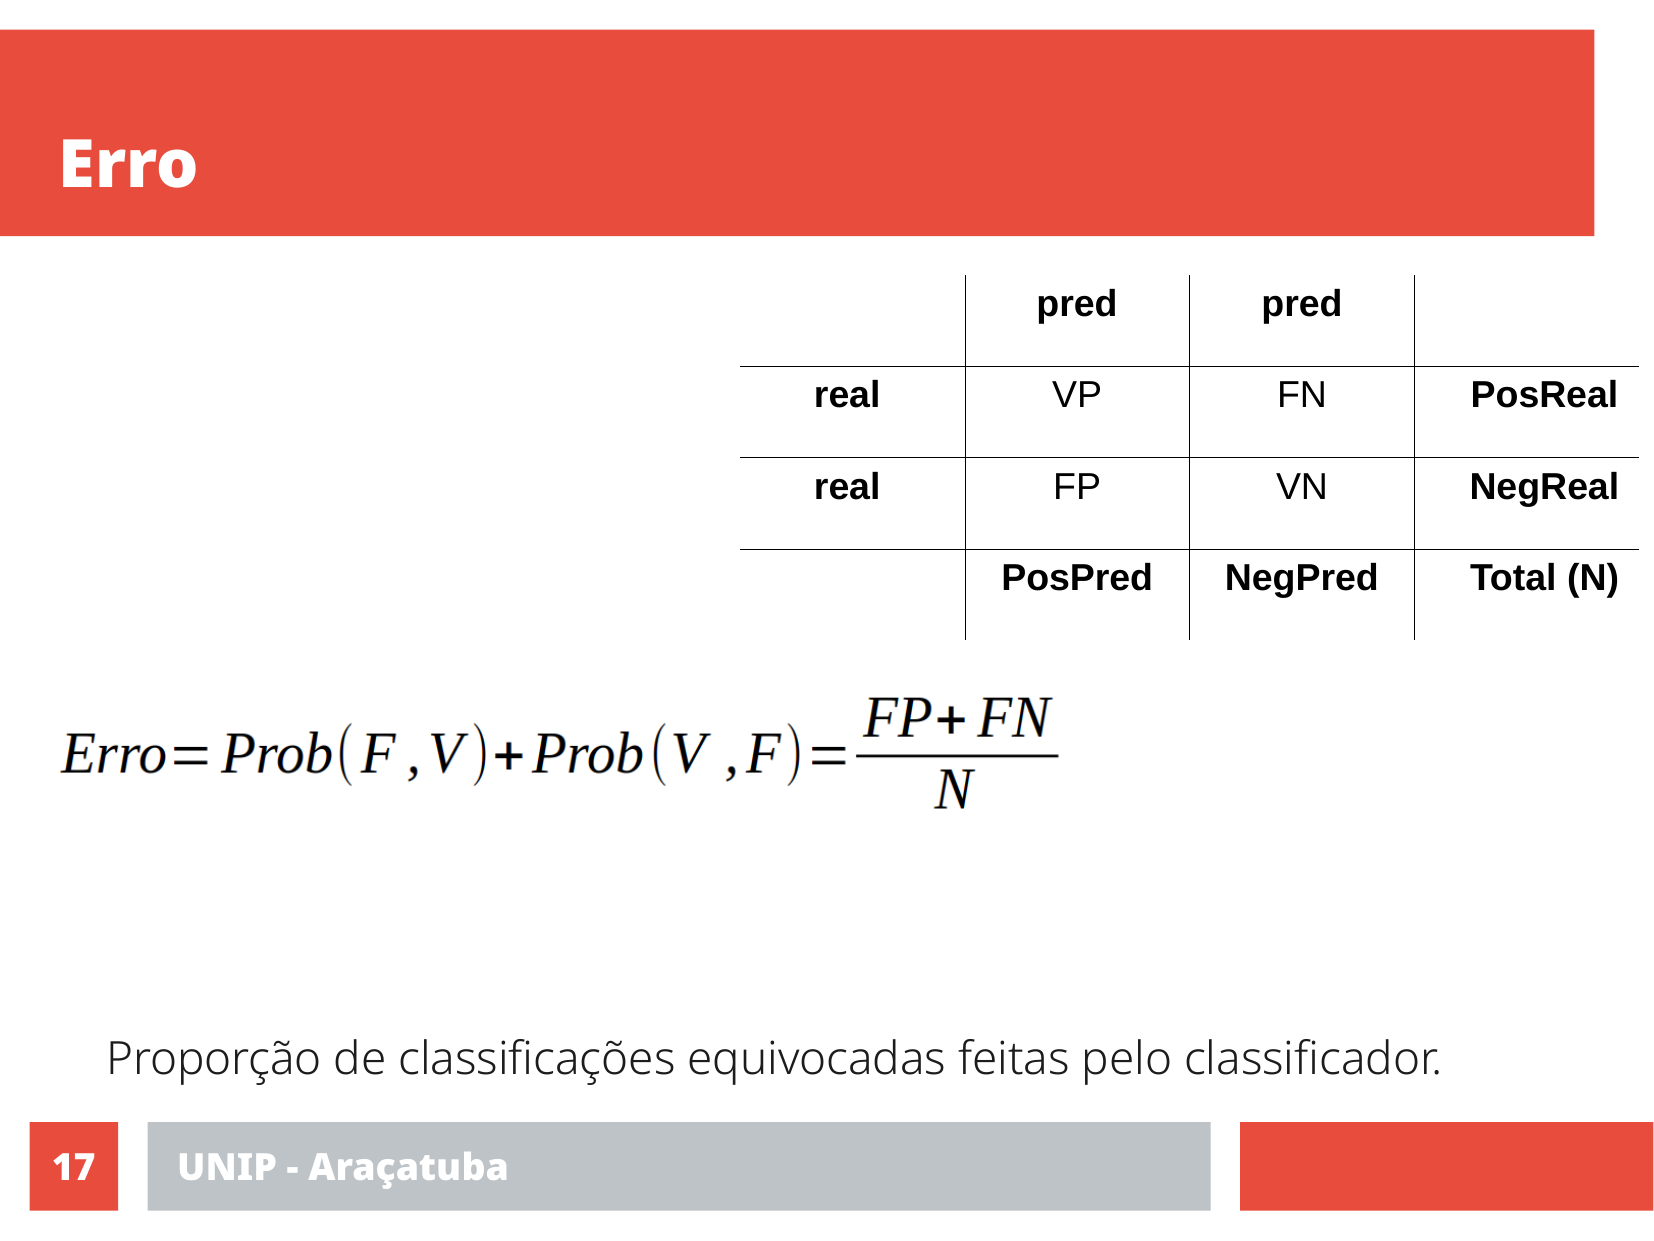

# Erro
| | pred | pred | |
| --- | --- | --- | --- |
| real | VP | FN | PosReal |
| real | FP | VN | NegReal |
| | PosPred | NegPred | Total (N) |
Proporção de classificações equivocadas feitas pelo classificador.
17
UNIP - Araçatuba